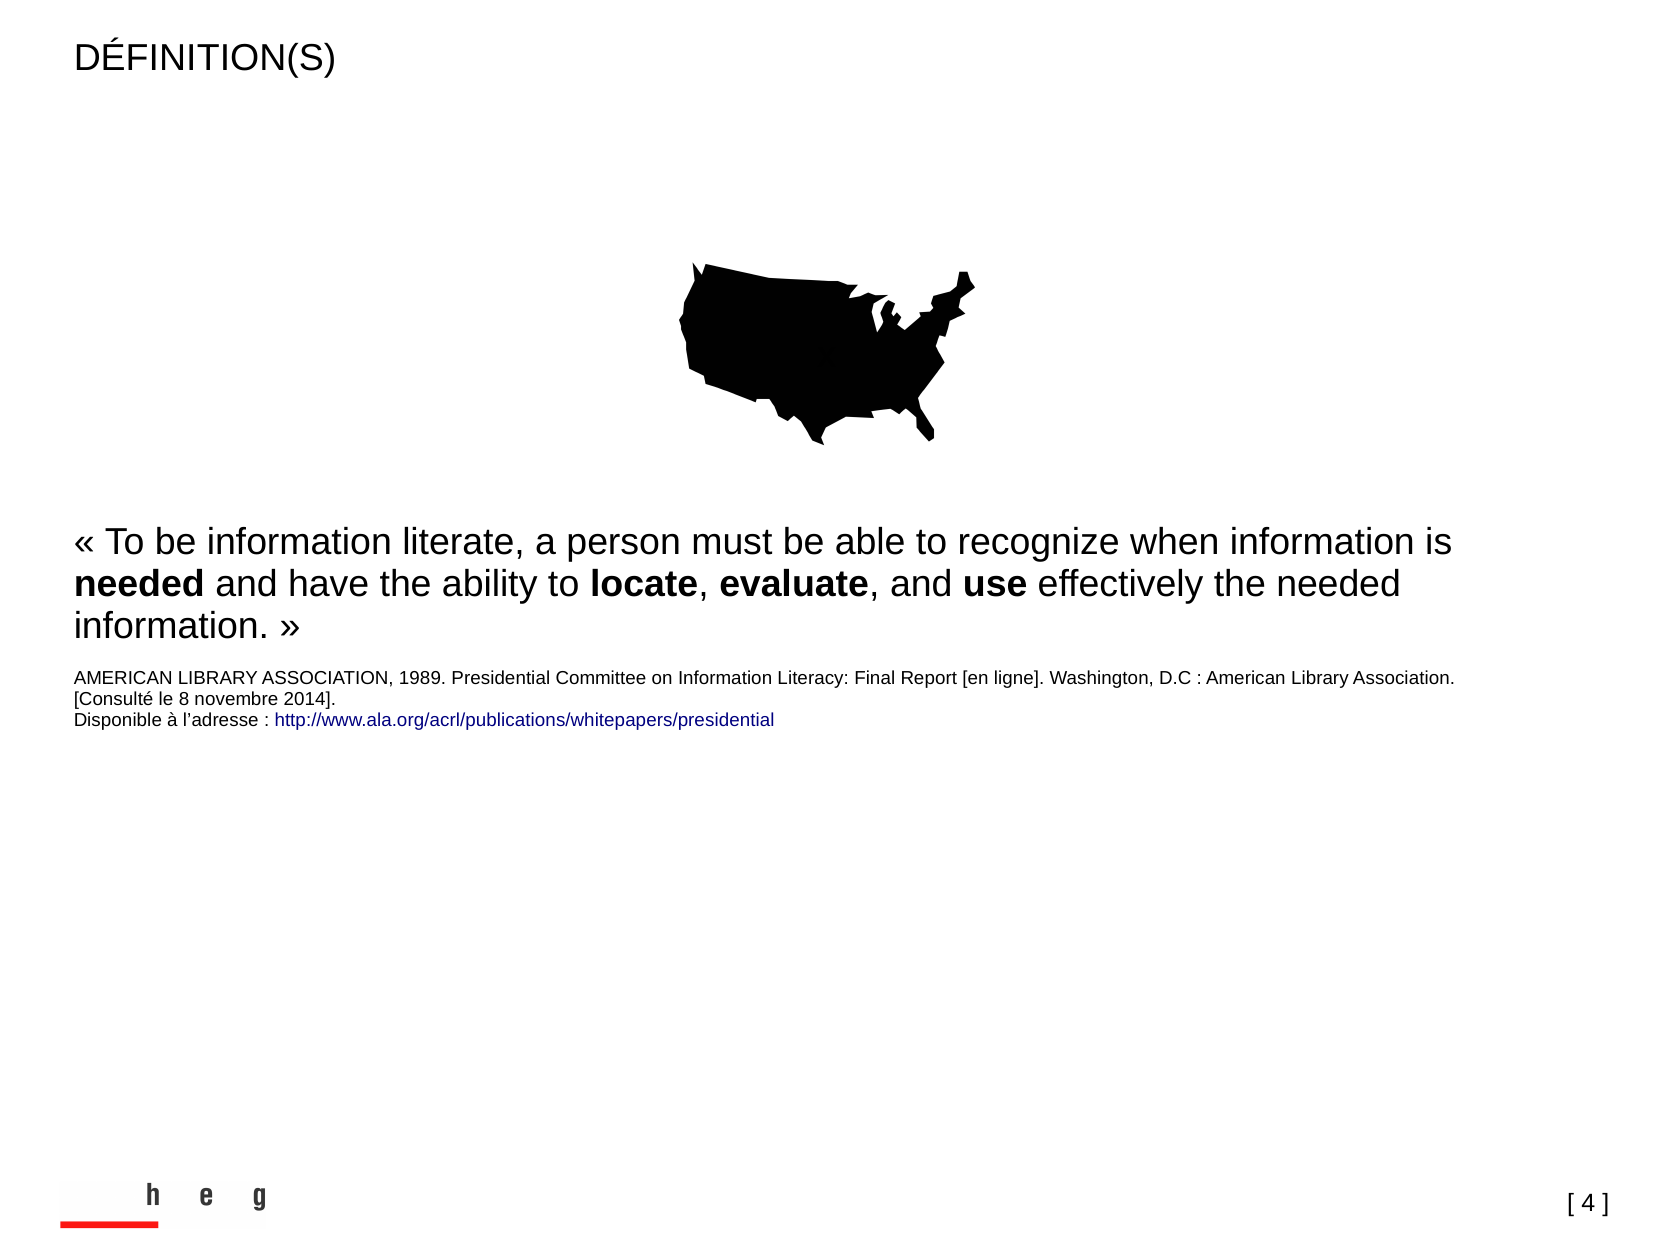

DÉFINITION(S)
« To be information literate, a person must be able to recognize when information is needed and have the ability to locate, evaluate, and use effectively the needed information. »
AMERICAN LIBRARY ASSOCIATION, 1989. Presidential Committee on Information Literacy: Final Report [en ligne]. Washington, D.C : American Library Association. [Consulté le 8 novembre 2014].
Disponible à l’adresse : http://www.ala.org/acrl/publications/whitepapers/presidential
x